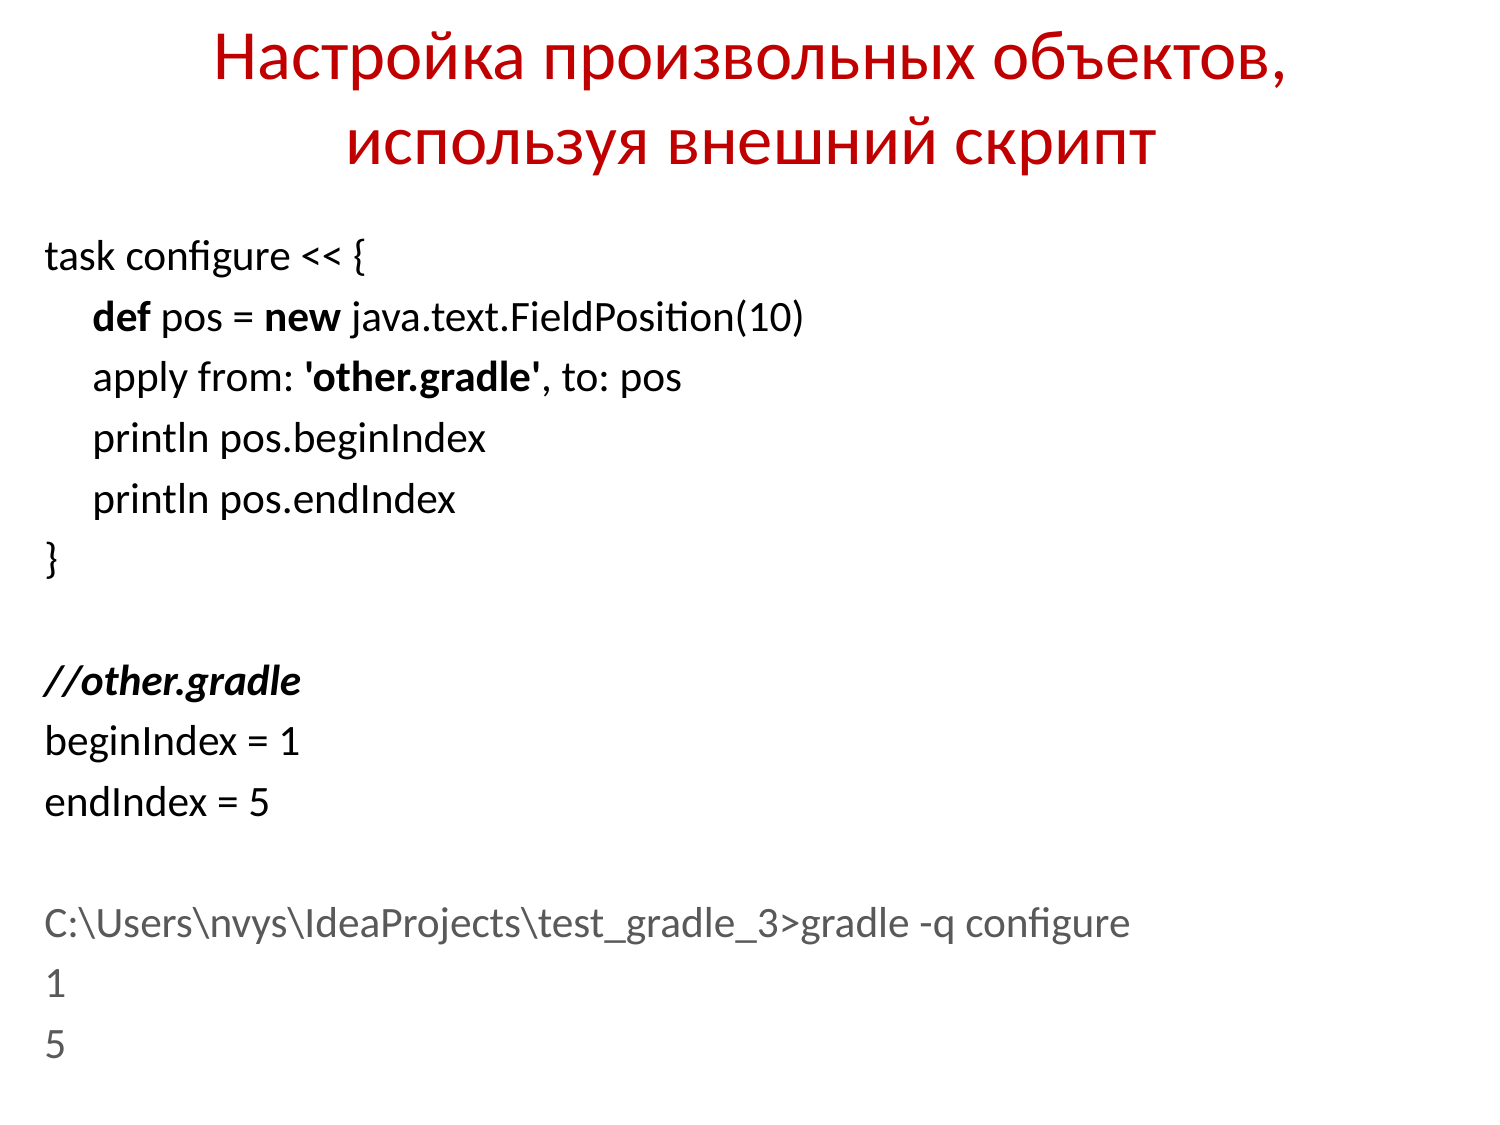

# Настройка произвольных объектов, используя внешний скрипт
task configure << {
	def pos = new java.text.FieldPosition(10)
	apply from: 'other.gradle', to: pos
	println pos.beginIndex
	println pos.endIndex
}
//other.gradle
beginIndex = 1
endIndex = 5
C:\Users\nvys\IdeaProjects\test_gradle_3>gradle -q configure
1
5